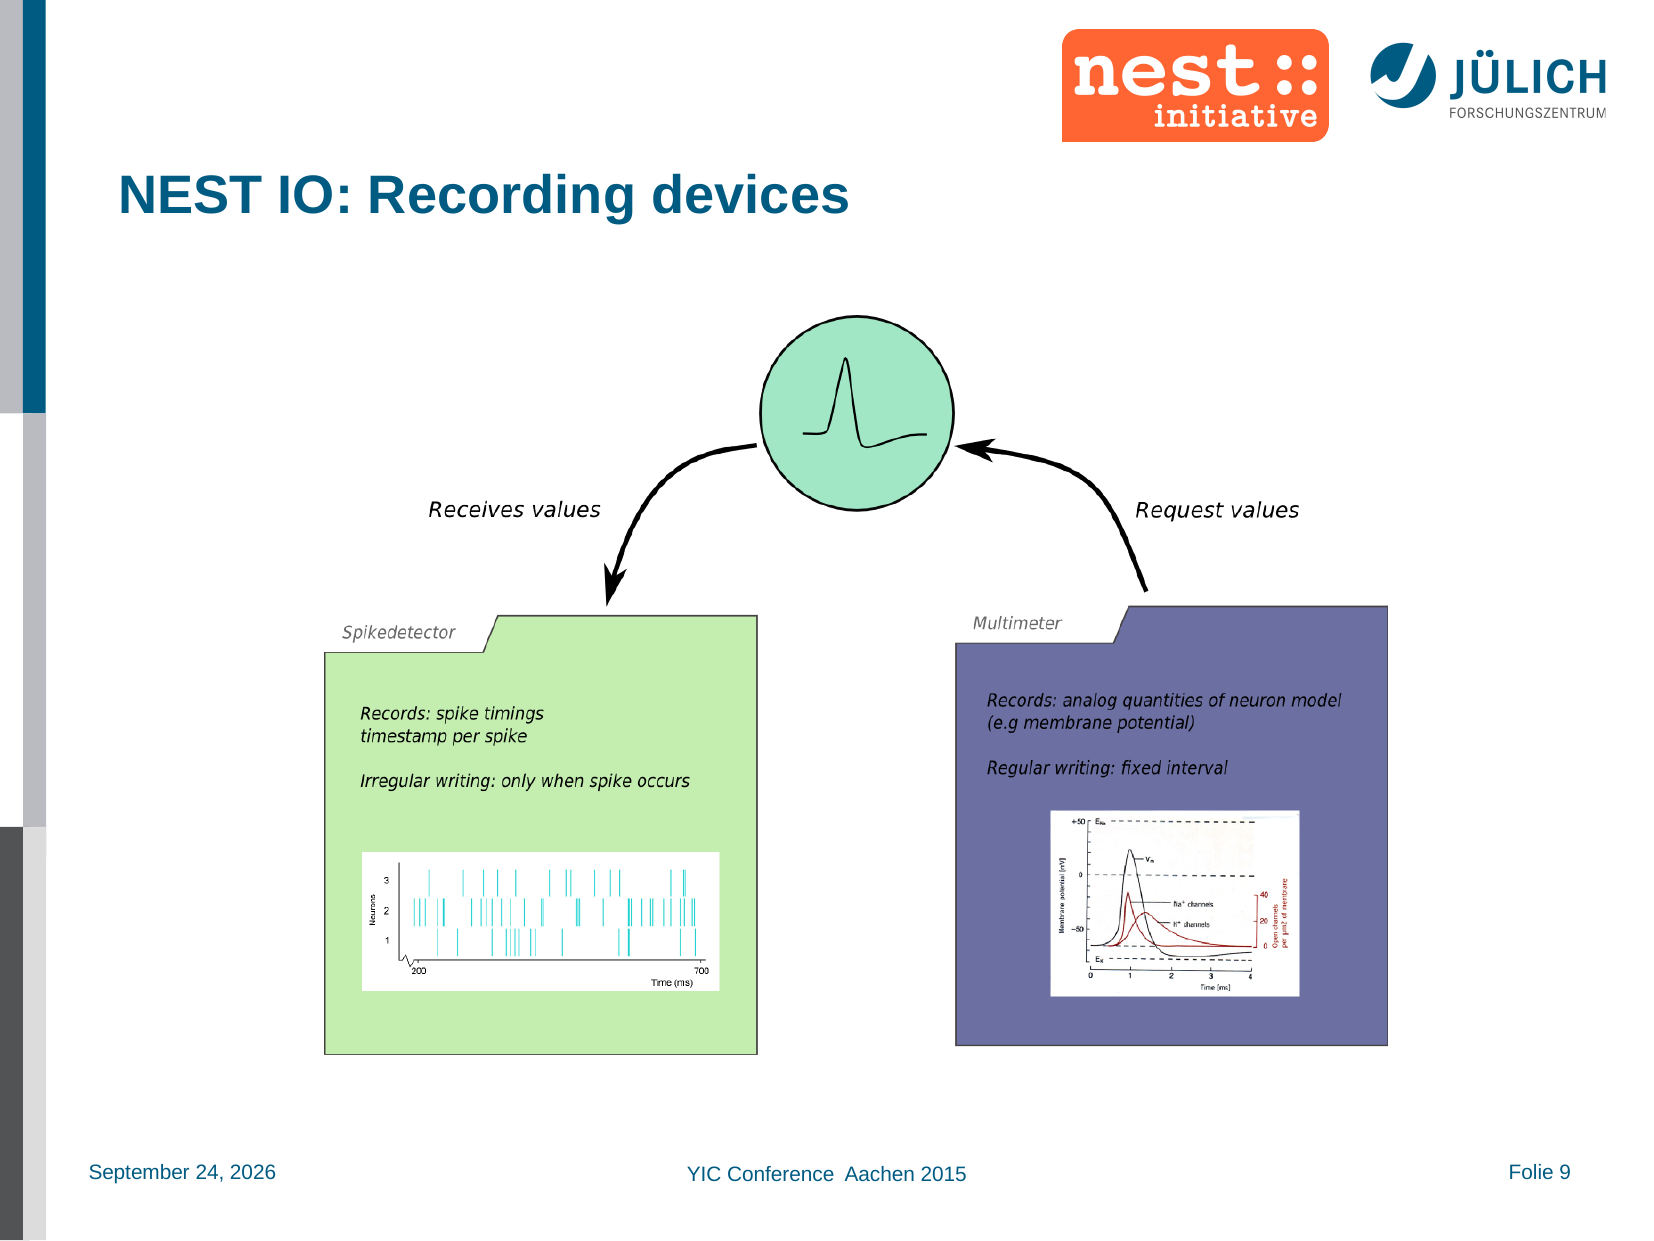

# NEST IO: Recording devices
9
YIC Conference Aachen 2015